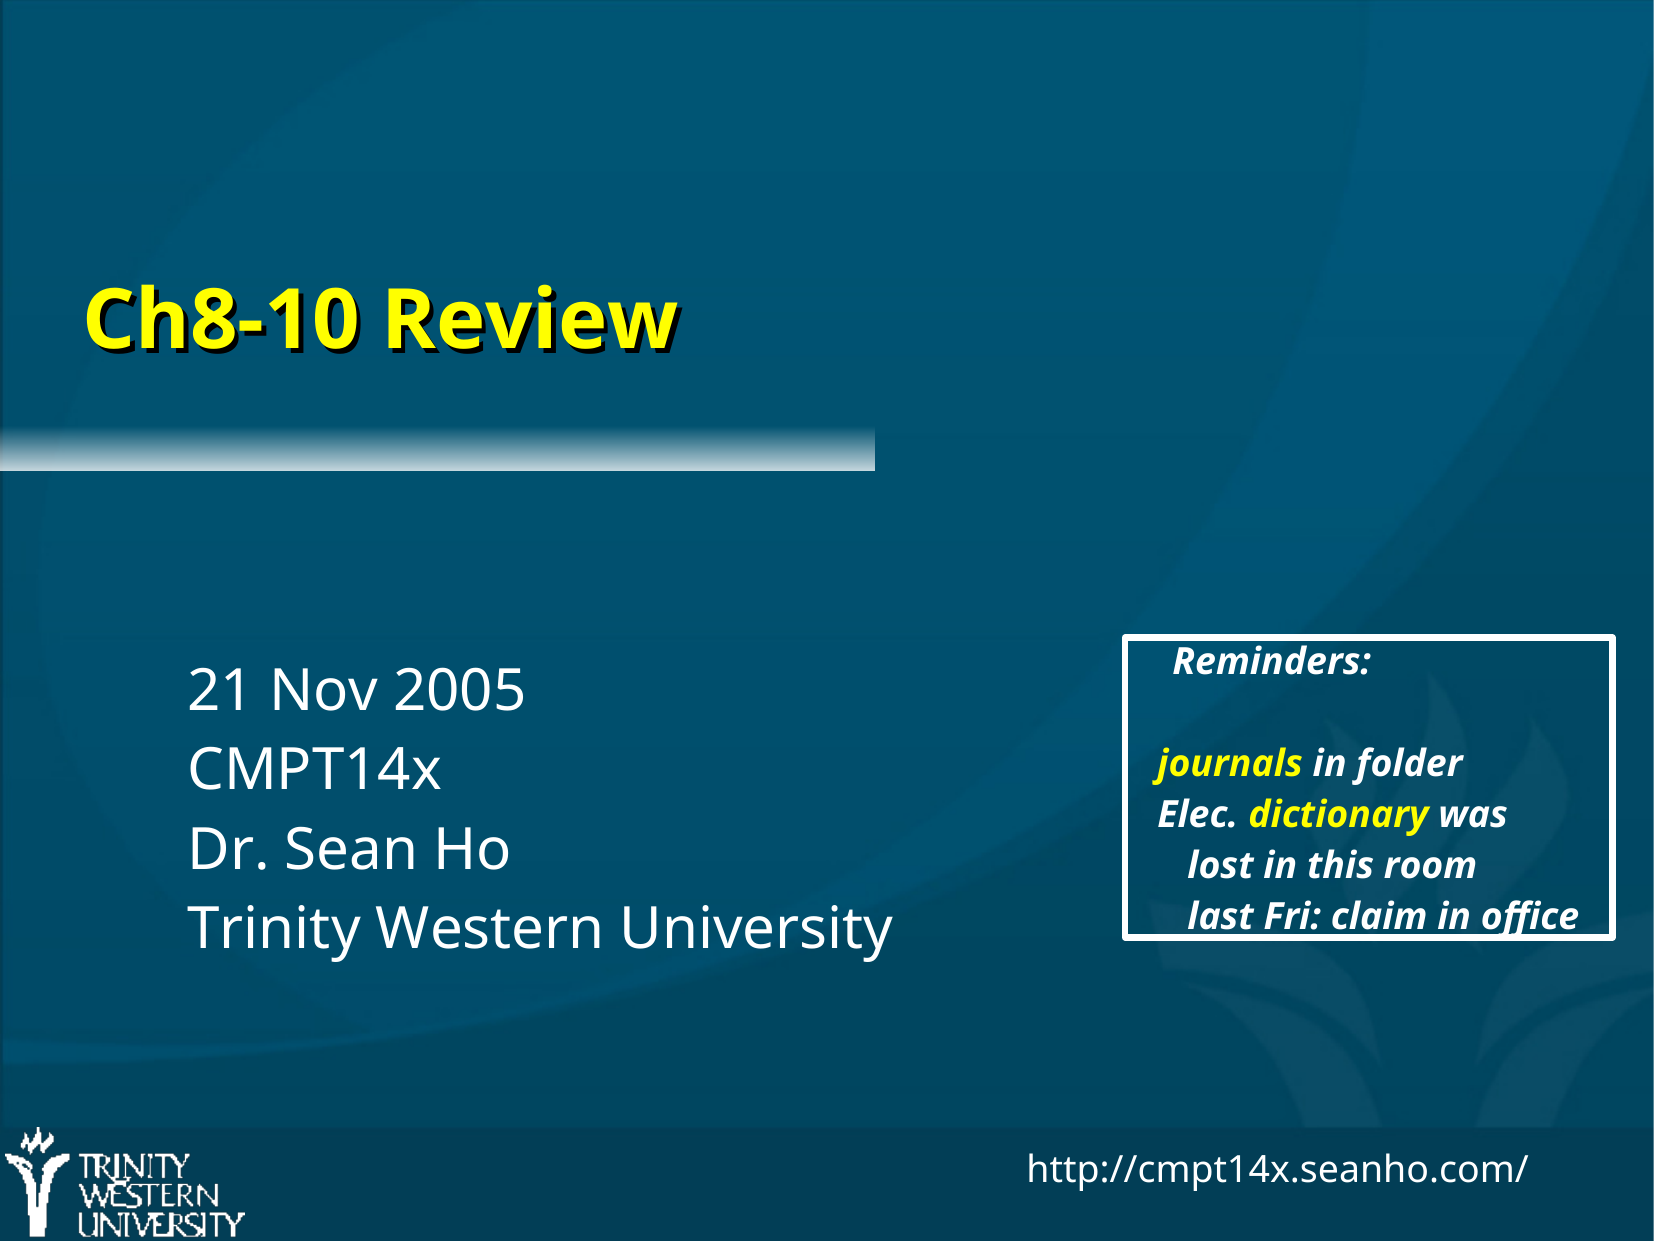

# Ch8-10 Review
21 Nov 2005
CMPT14x
Dr. Sean Ho
Trinity Western University
Reminders:
journals in folder
Elec. dictionary was
lost in this room
last Fri: claim in office
http://cmpt14x.seanho.com/